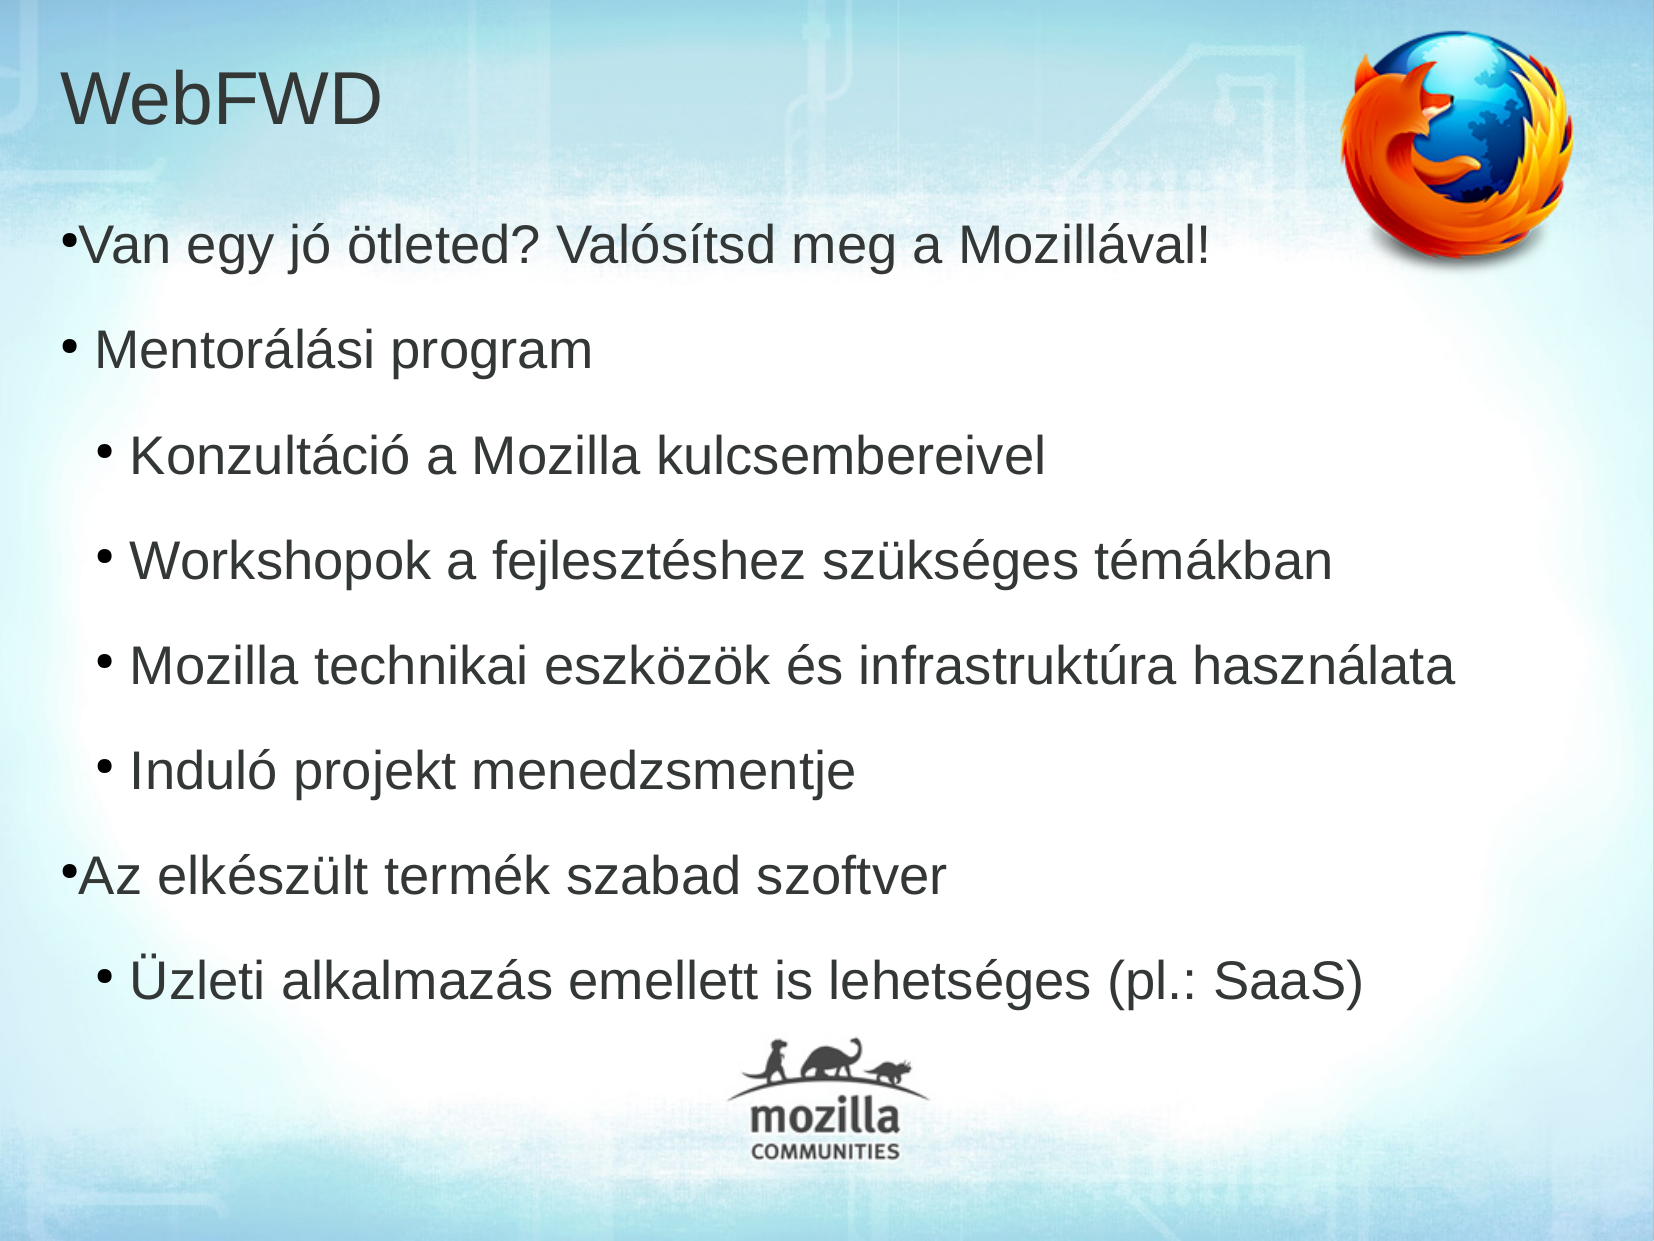

# WebFWD
Van egy jó ötleted? Valósítsd meg a Mozillával!
 Mentorálási program
Konzultáció a Mozilla kulcsembereivel
Workshopok a fejlesztéshez szükséges témákban
Mozilla technikai eszközök és infrastruktúra használata
Induló projekt menedzsmentje
Az elkészült termék szabad szoftver
Üzleti alkalmazás emellett is lehetséges (pl.: SaaS)